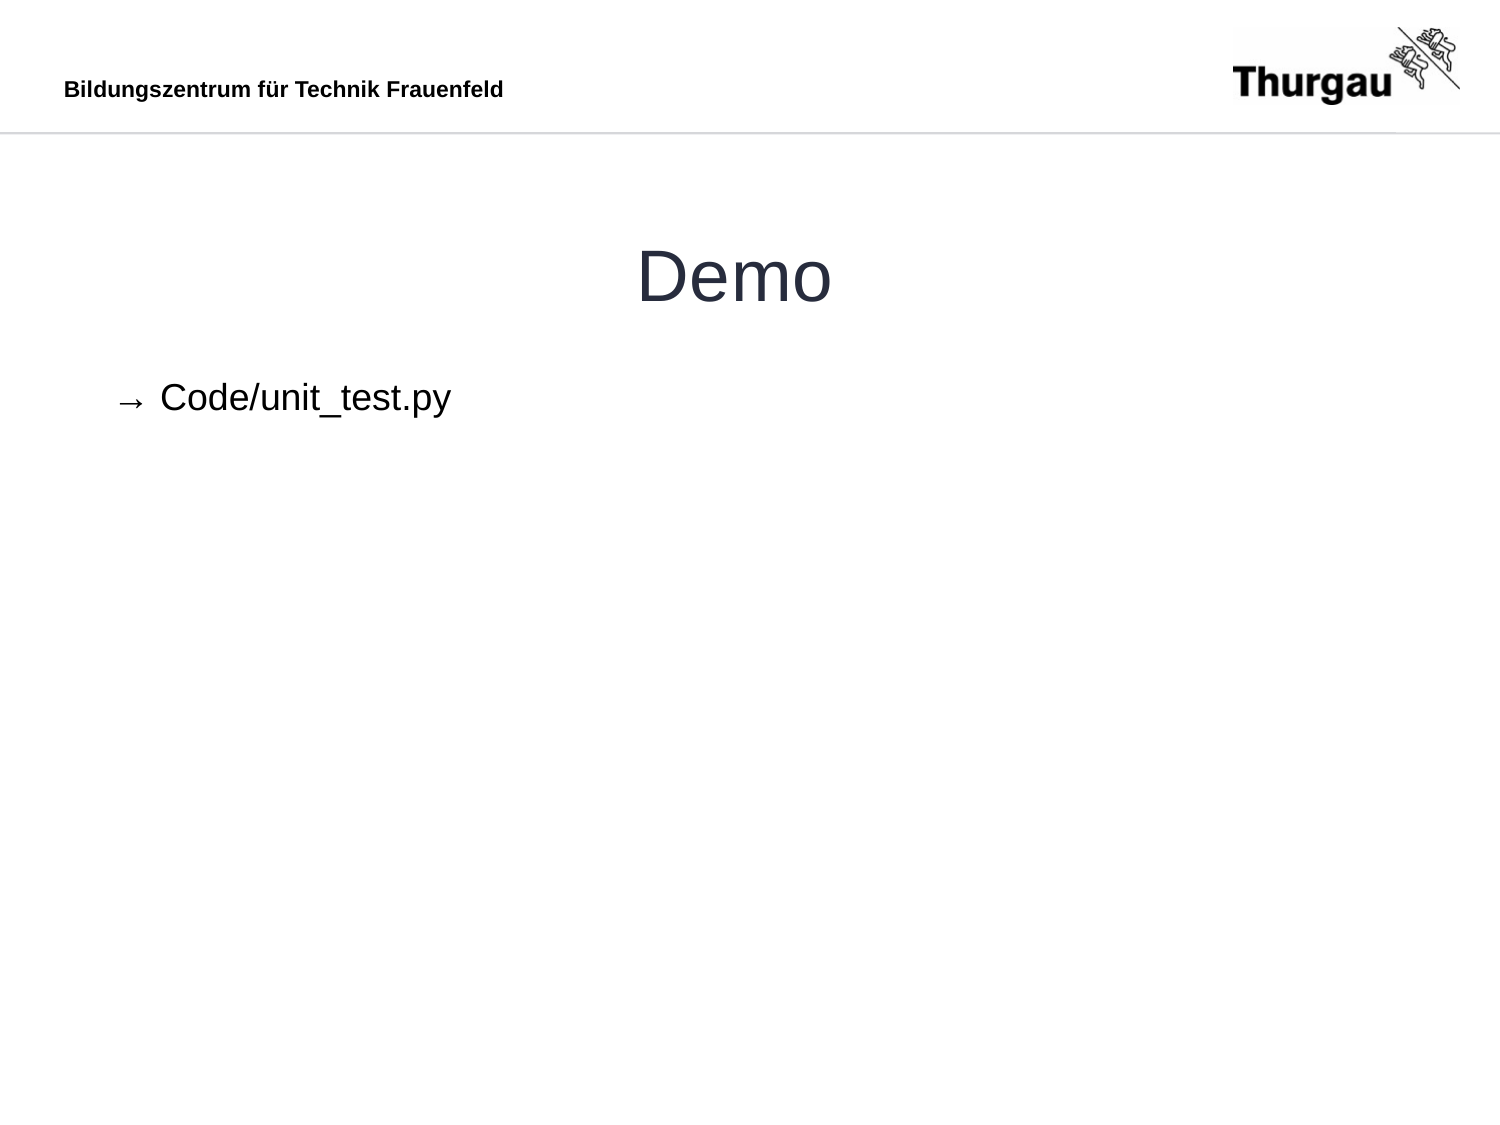

Bildungszentrum für Technik Frauenfeld
Demo
→ Code/unit_test.py